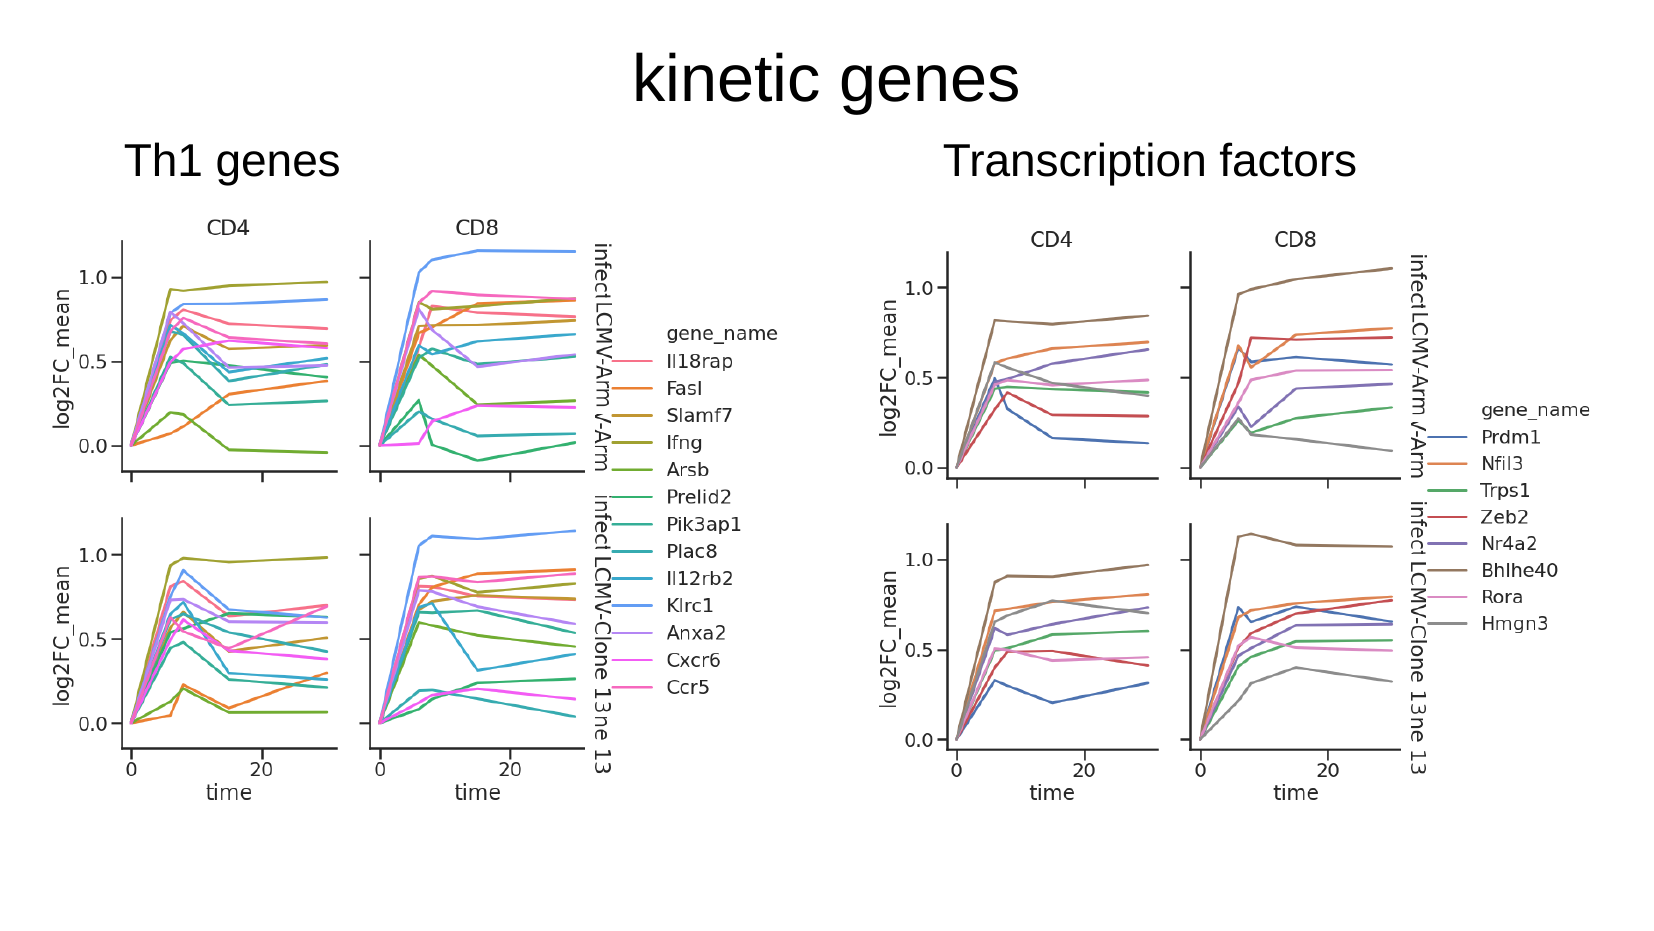

# kinetic genes
Th1 genes																 Transcription factors